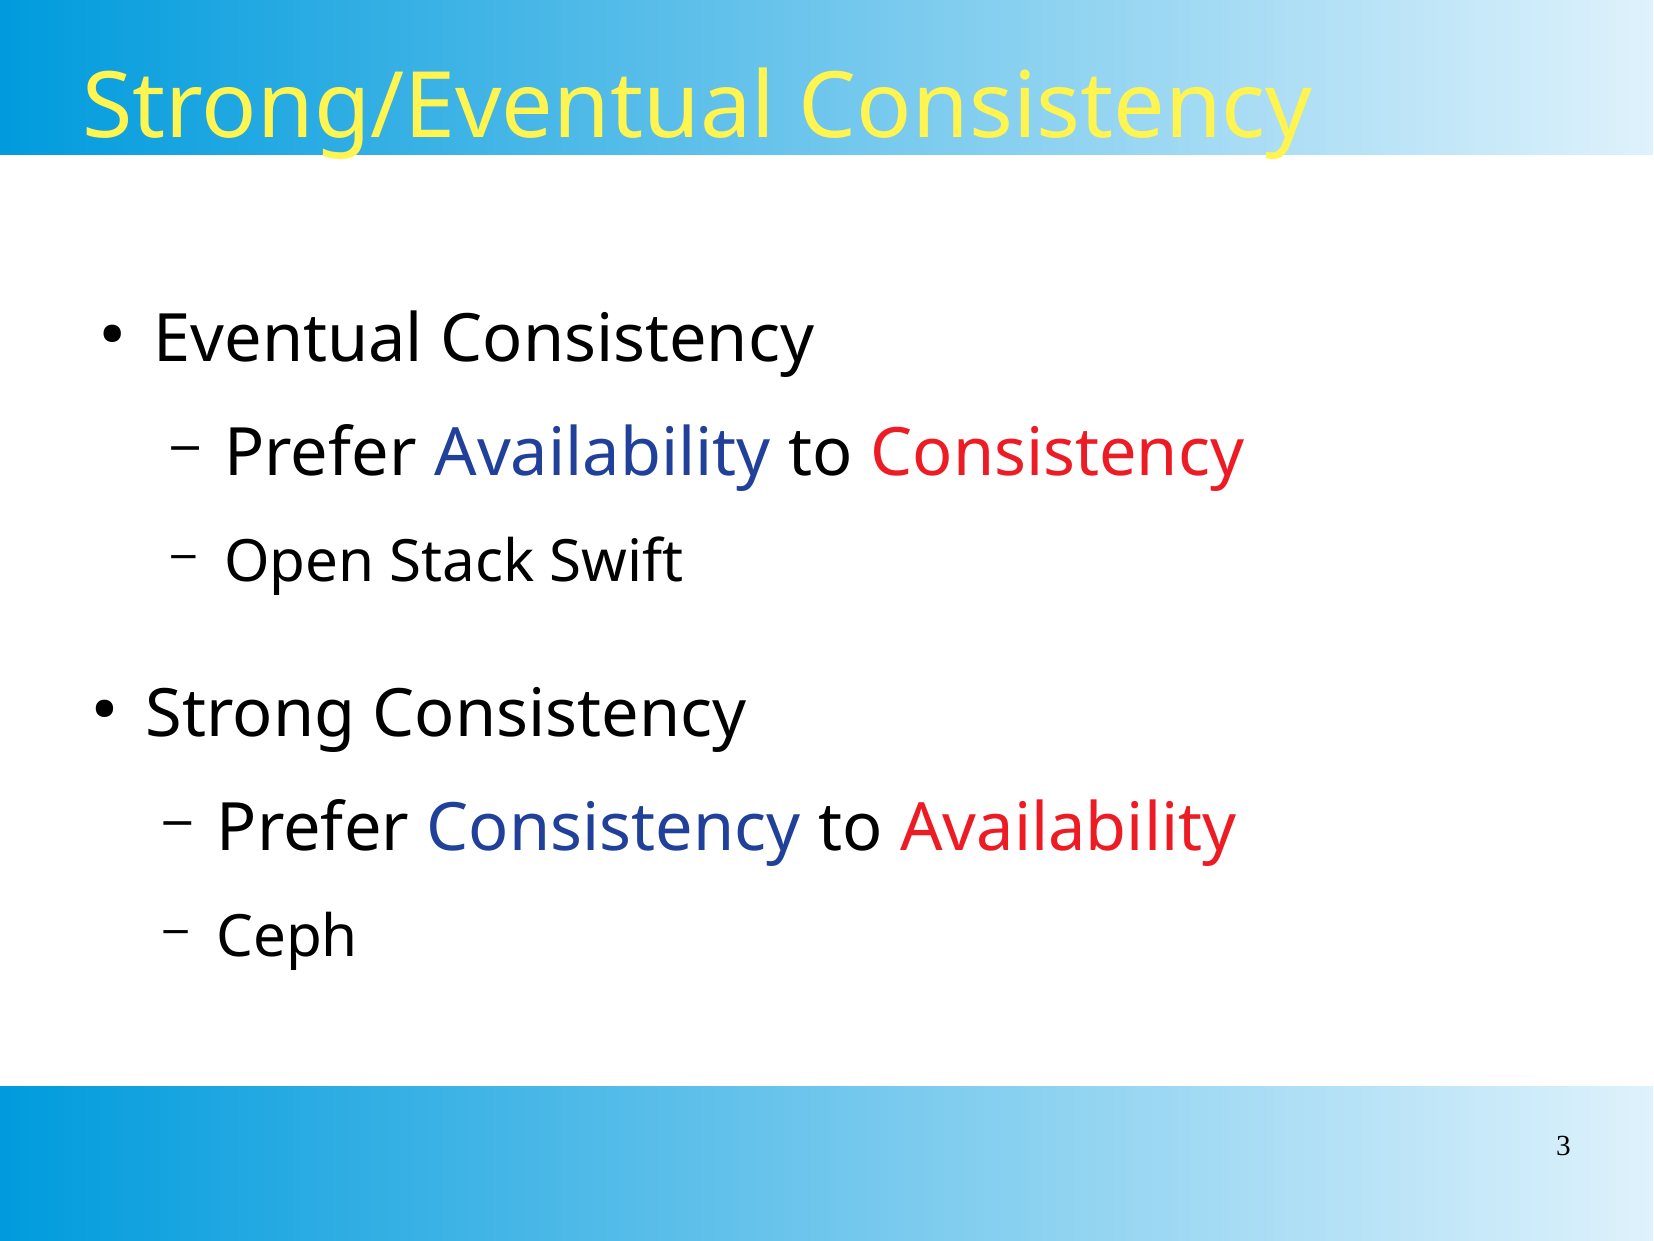

# Strong/Eventual Consistency
Eventual Consistency
Prefer Availability to Consistency
Open Stack Swift
Strong Consistency
Prefer Consistency to Availability
Ceph
3